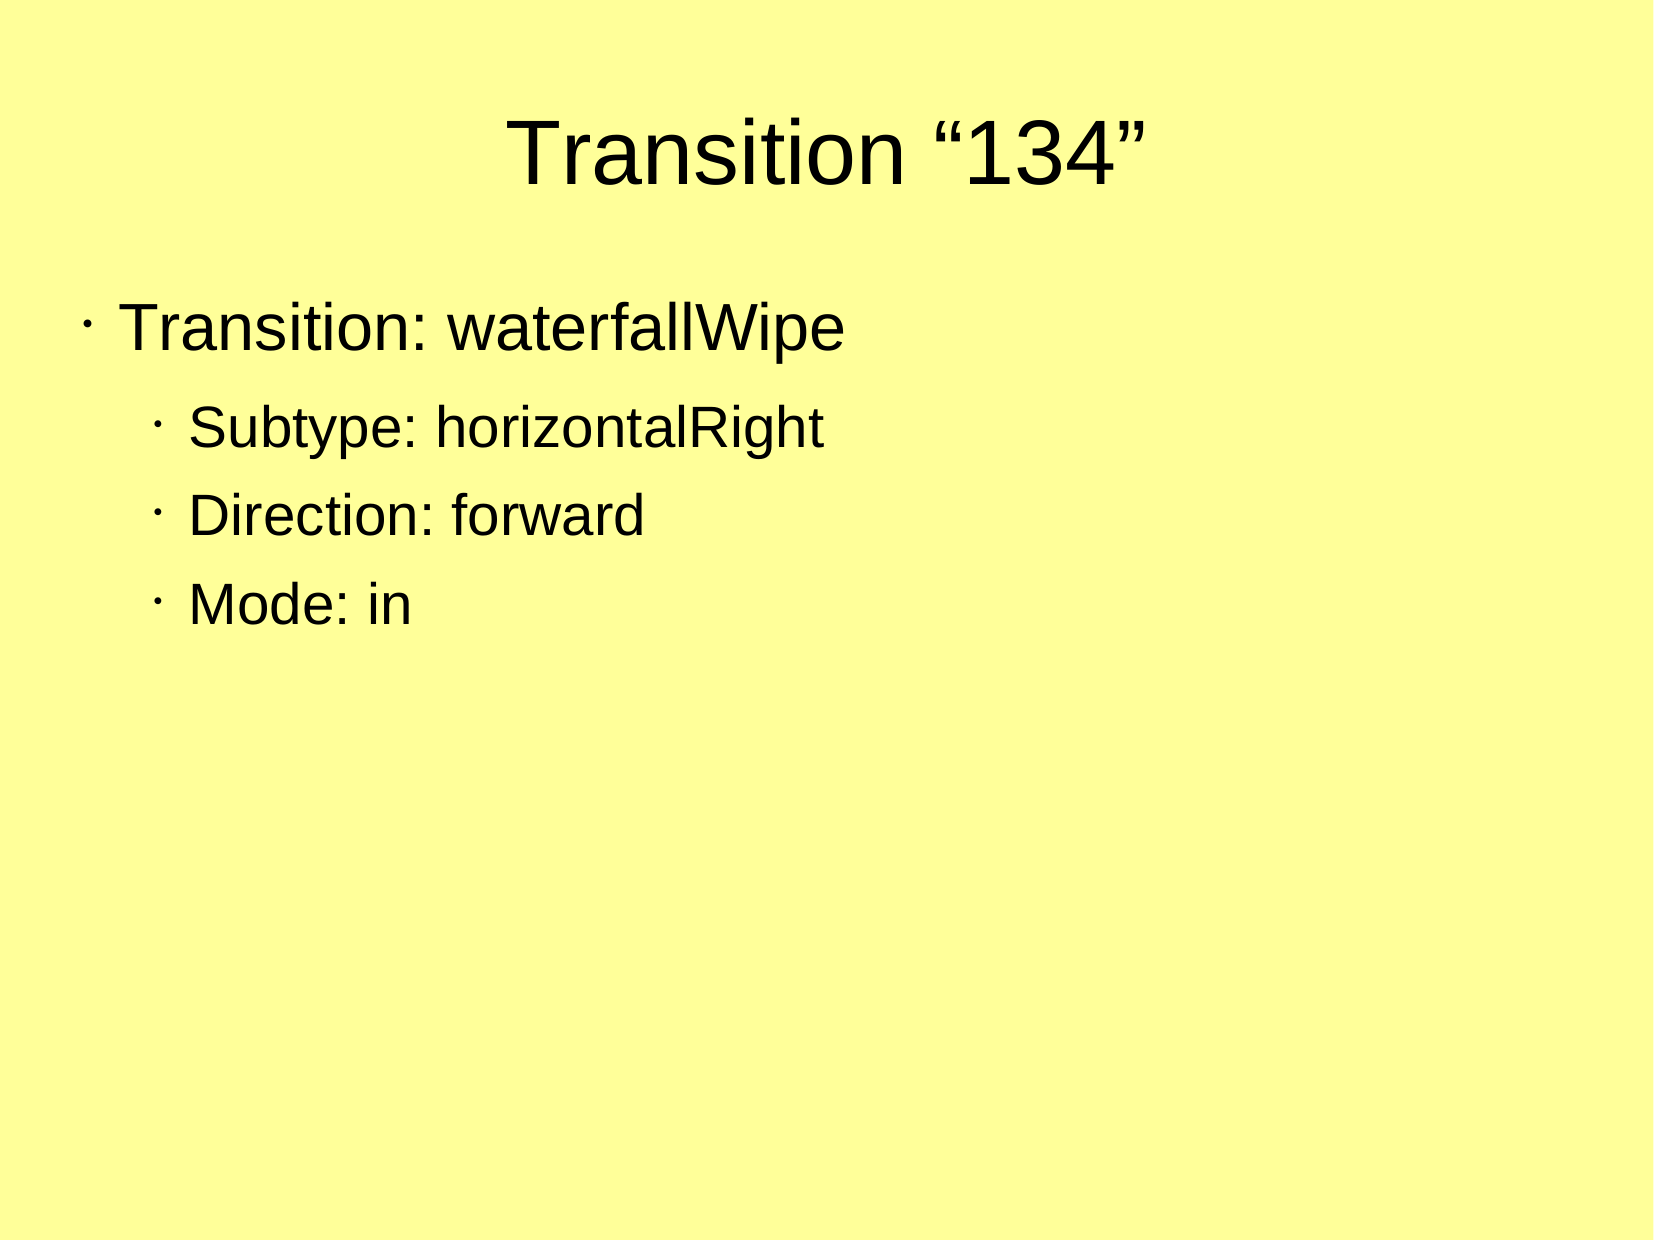

# Transition “134”
Transition: waterfallWipe
Subtype: horizontalRight
Direction: forward
Mode: in